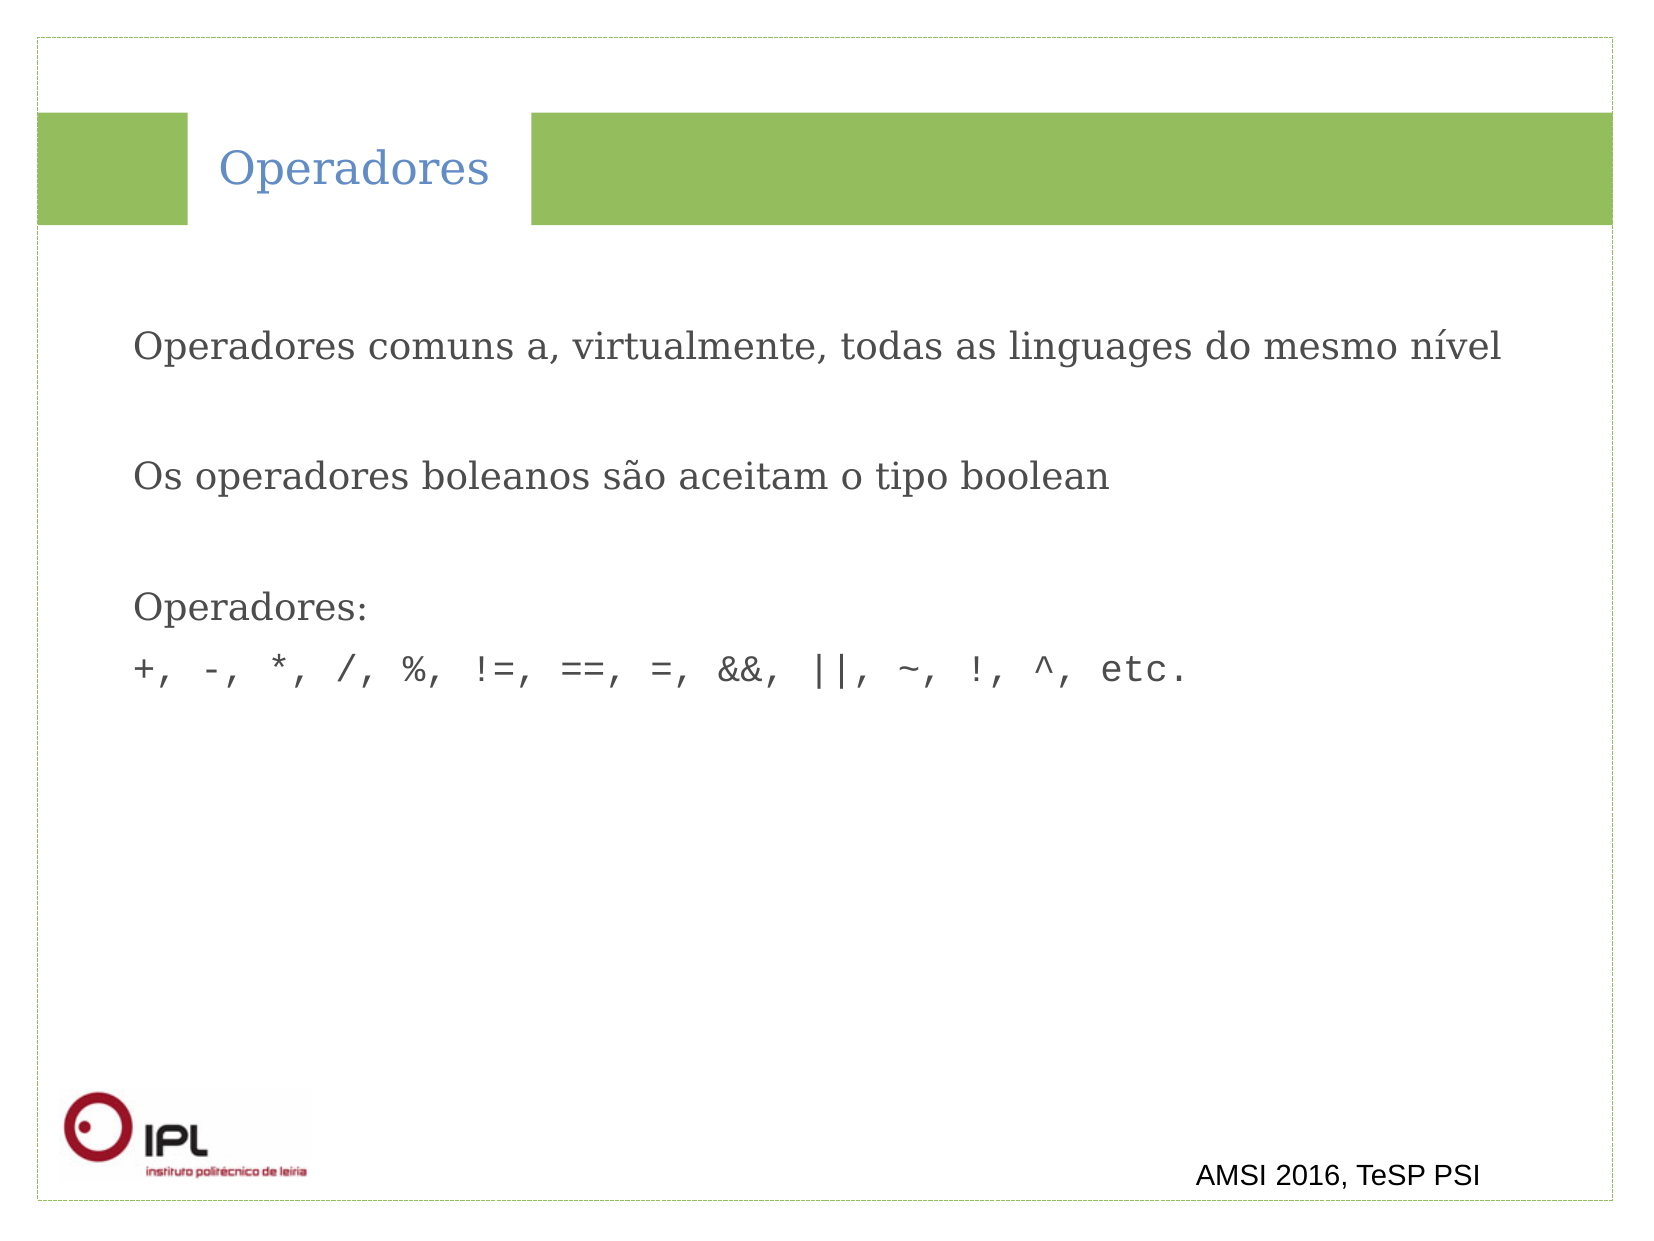

Operadores
Operadores comuns a, virtualmente, todas as linguages do mesmo nível
Os operadores boleanos são aceitam o tipo boolean
Operadores:
+, -, *, /, %, !=, ==, =, &&, ||, ~, !, ^, etc.
AMSI 2016, TeSP PSI